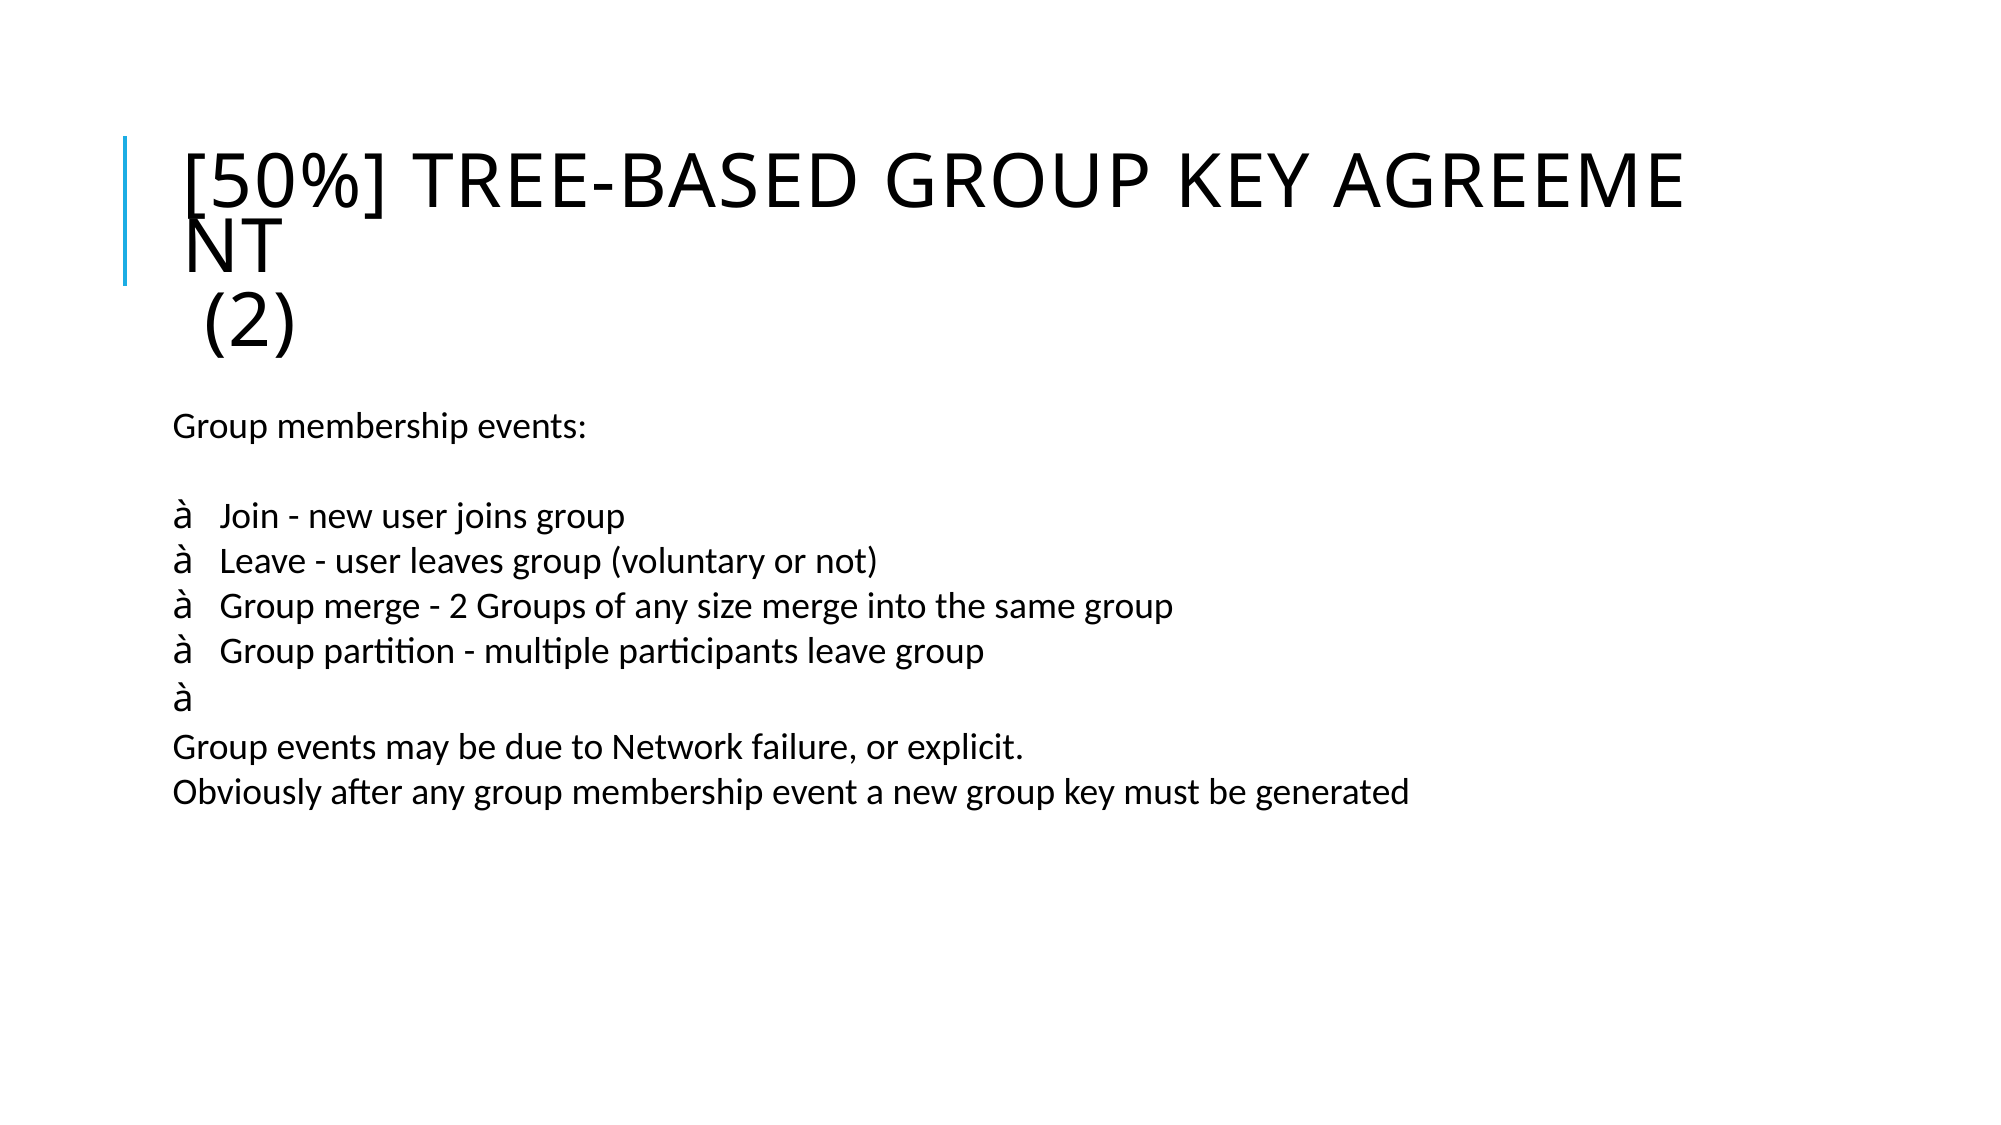

# [50%] Tree-based Group Key Agreement (2)
Group membership events:
Join - new user joins group
Leave - user leaves group (voluntary or not)
Group merge - 2 Groups of any size merge into the same group
Group partition - multiple participants leave group
Group events may be due to Network failure, or explicit.
Obviously after any group membership event a new group key must be generated